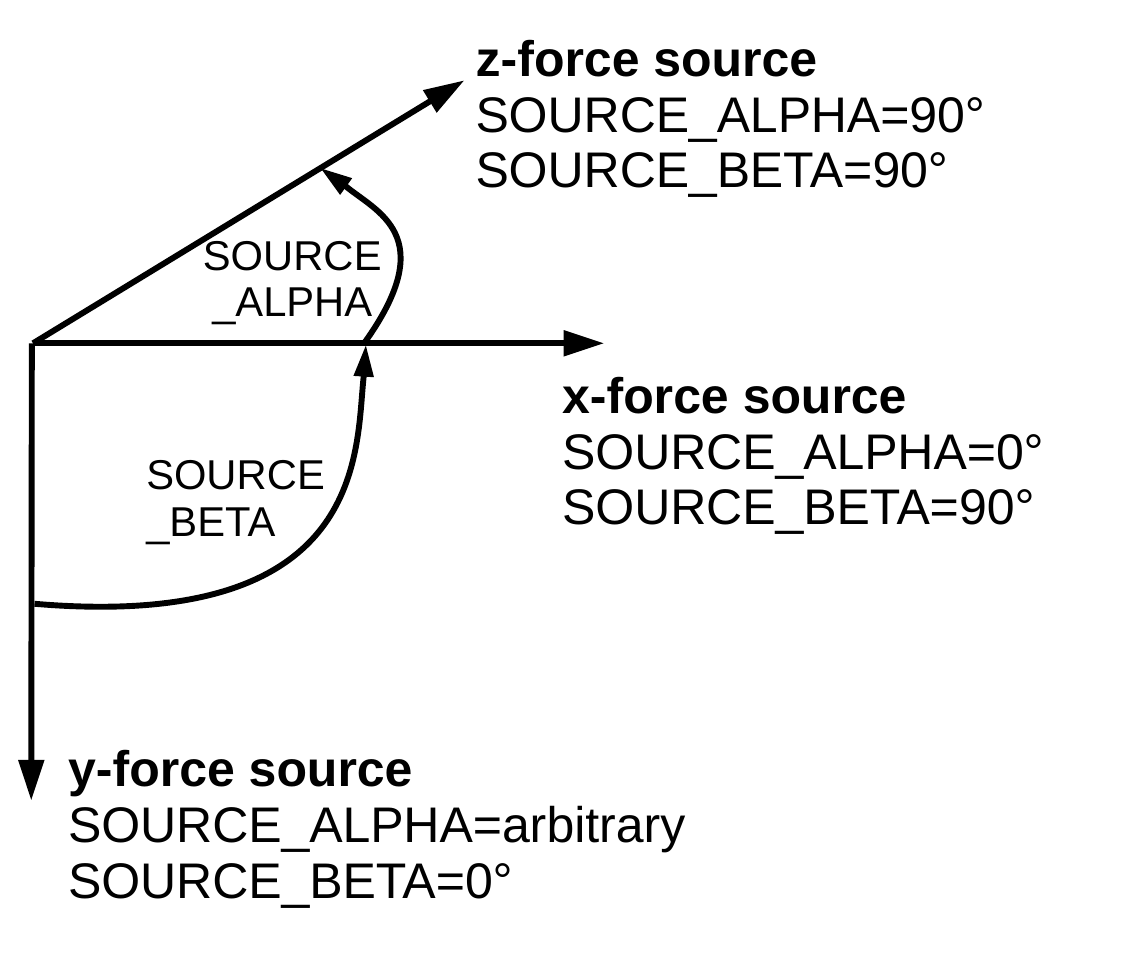

z-force source
SOURCE_ALPHA=90°
SOURCE_BETA=90°
SOURCE
_ALPHA
x-force source
SOURCE_ALPHA=0°
SOURCE_BETA=90°
SOURCE
_BETA
y-force source
SOURCE_ALPHA=arbitrary
SOURCE_BETA=0°